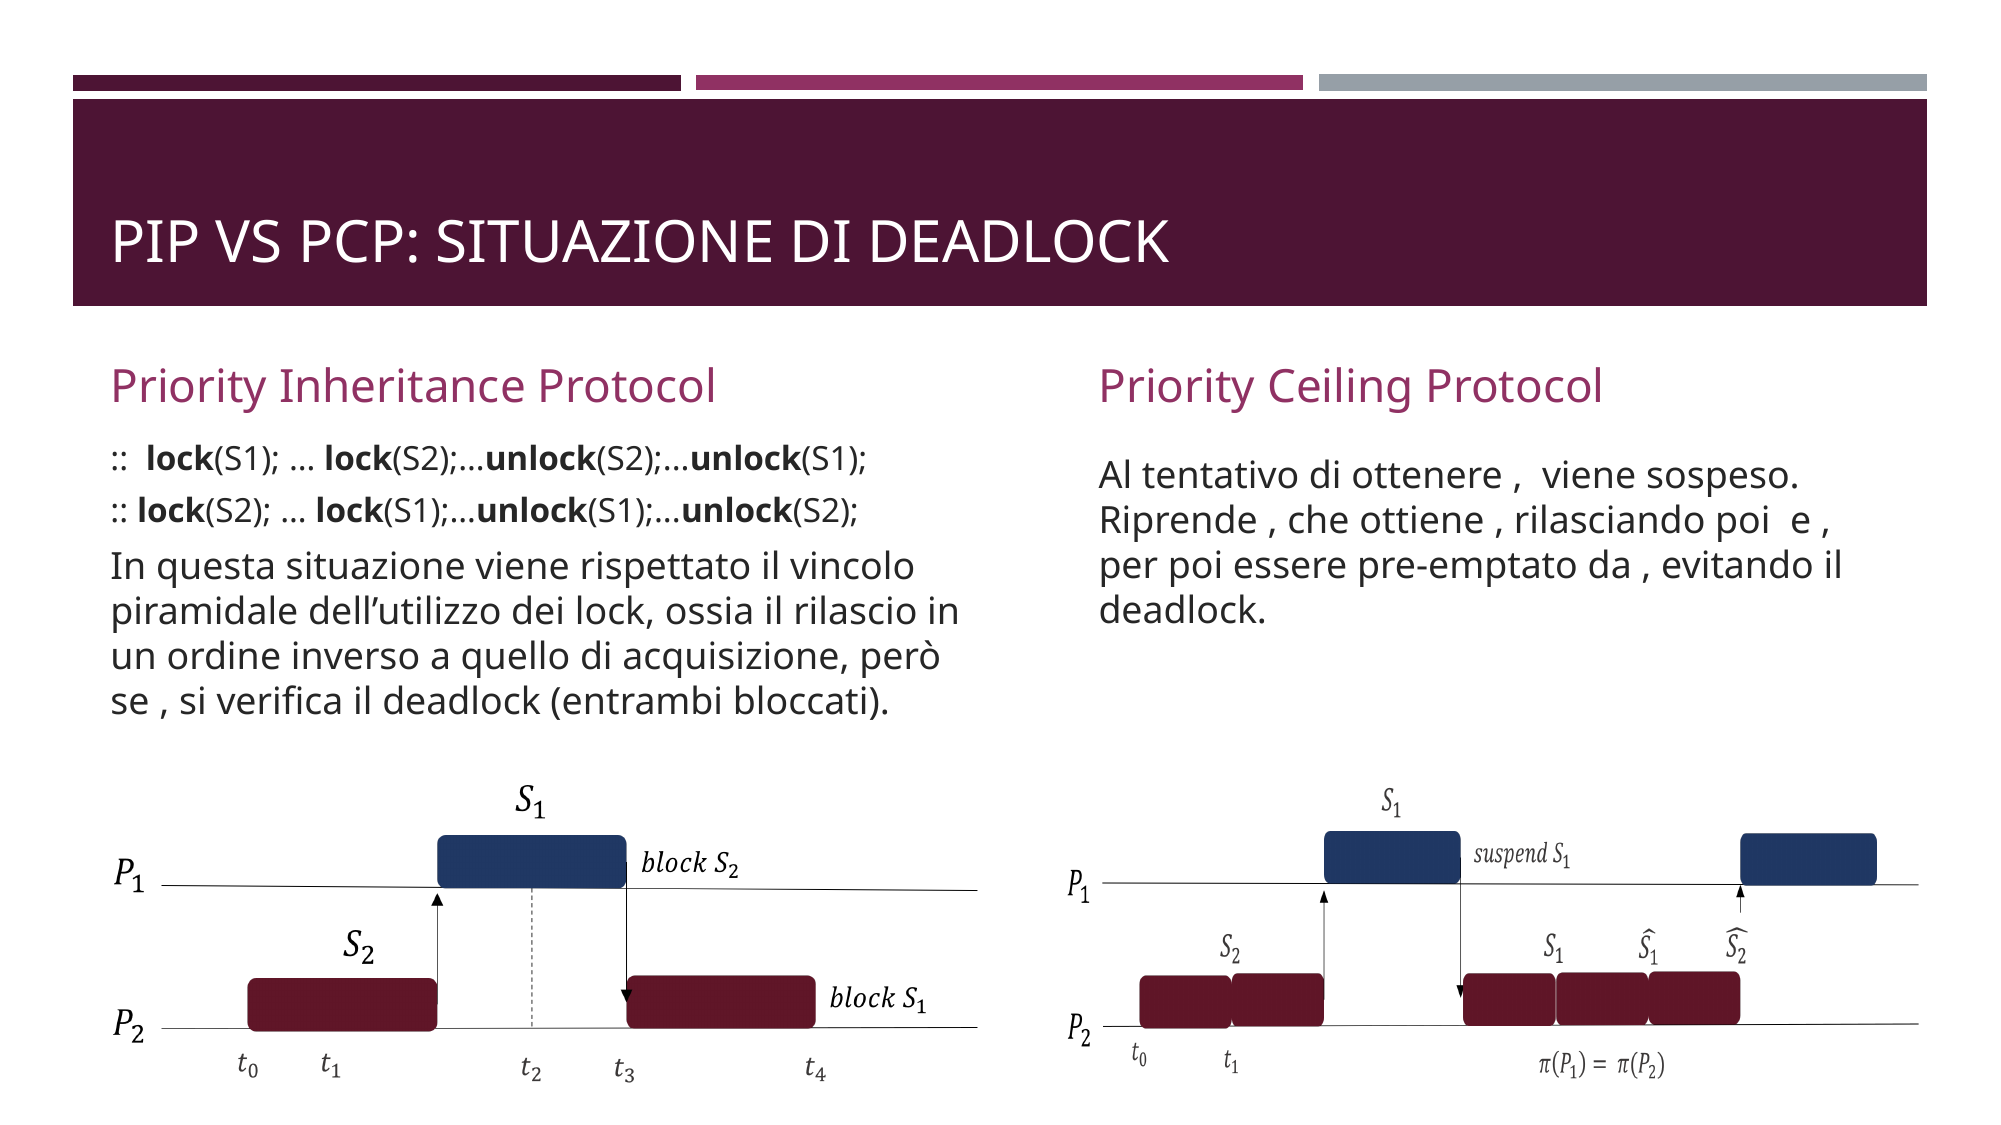

# PIP VS PCP: situazione di deadlock
Priority Ceiling Protocol
Priority Inheritance Protocol
:: lock(S1); … lock(S2);…unlock(S2);...unlock(S1);
:: lock(S2); … lock(S1);…unlock(S1);...unlock(S2);
In questa situazione viene rispettato il vincolo piramidale dell’utilizzo dei lock, ossia il rilascio in un ordine inverso a quello di acquisizione, però se , si verifica il deadlock (entrambi bloccati).
Al tentativo di ottenere , viene sospeso. Riprende , che ottiene , rilasciando poi e , per poi essere pre-emptato da , evitando il deadlock.